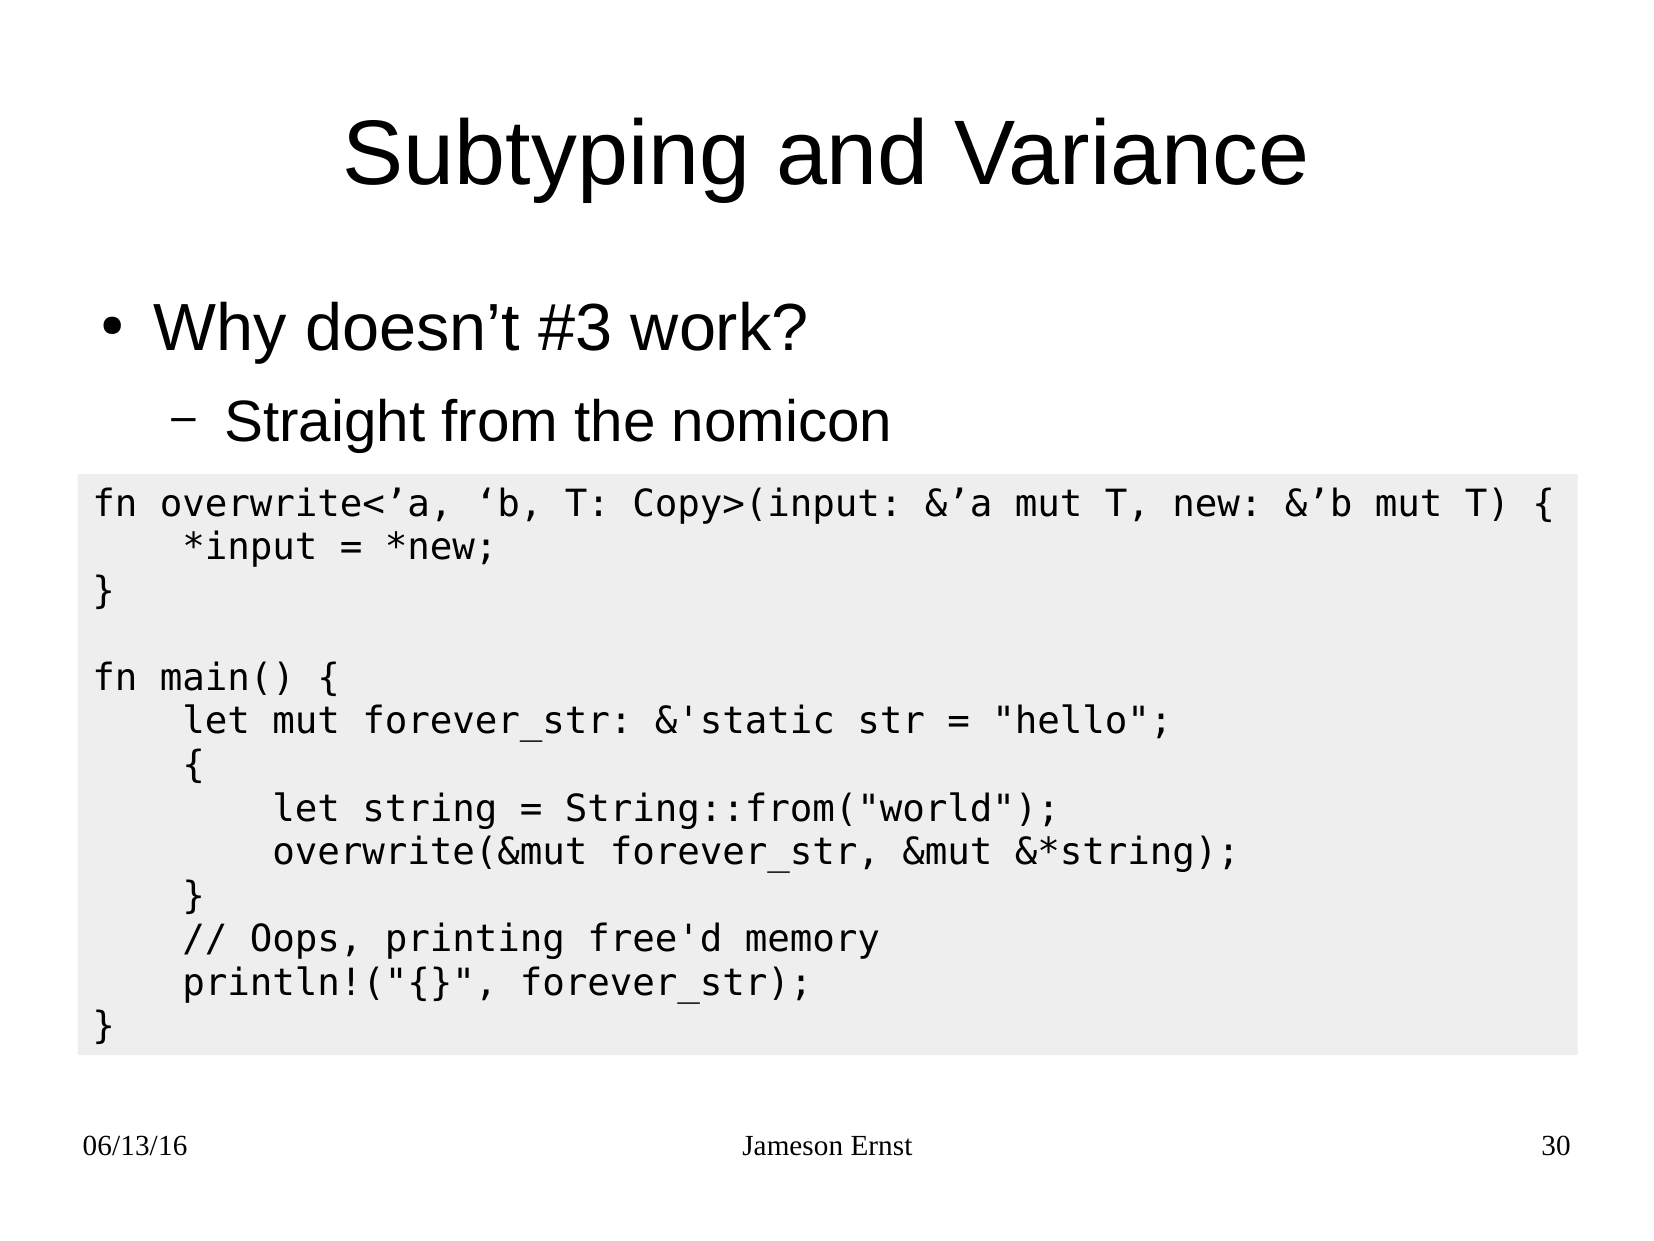

# Subtyping and Variance
Why doesn’t #3 work?
Straight from the nomicon
fn overwrite<’a, ‘b, T: Copy>(input: &’a mut T, new: &’b mut T) {
 *input = *new;
}
fn main() {
 let mut forever_str: &'static str = "hello";
 {
 let string = String::from("world");
 overwrite(&mut forever_str, &mut &*string);
 }
 // Oops, printing free'd memory
 println!("{}", forever_str);
}
06/13/16
Jameson Ernst
30